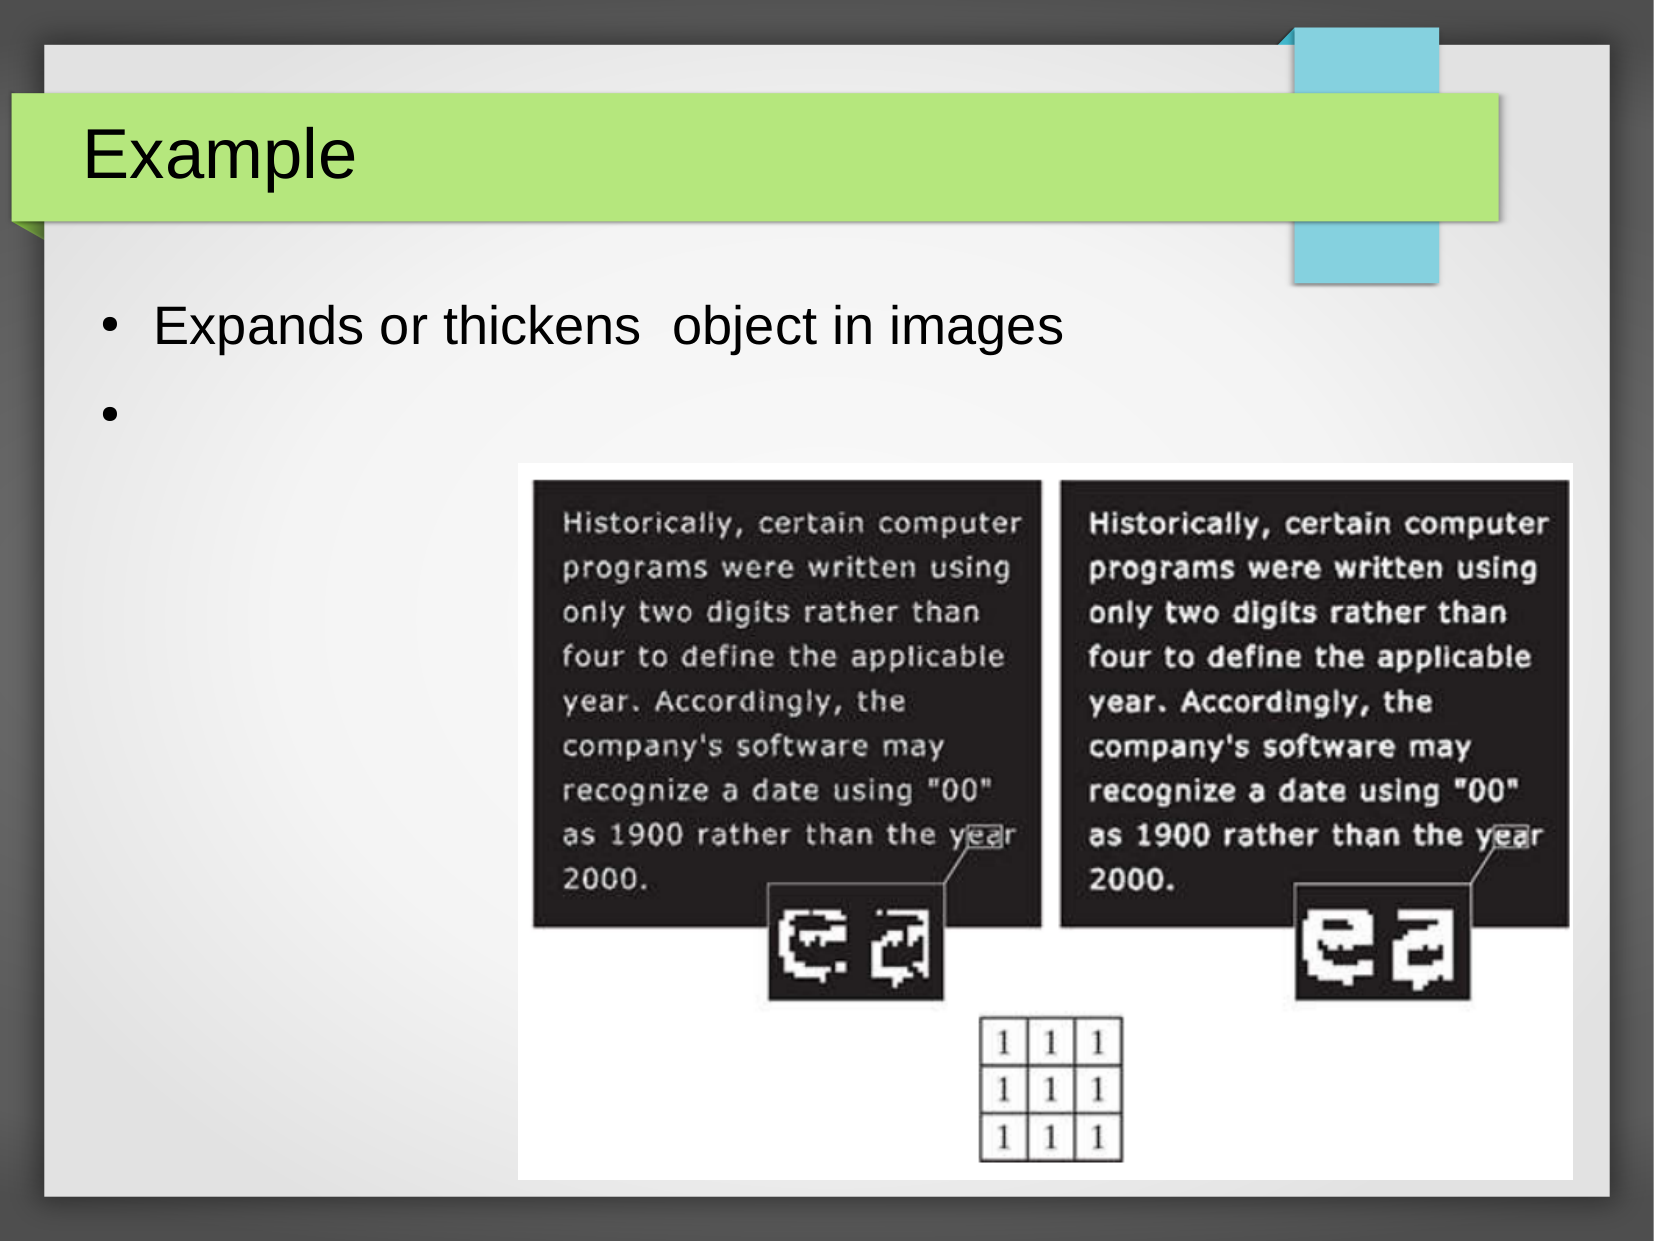

# Example
Expands or thickens object in images